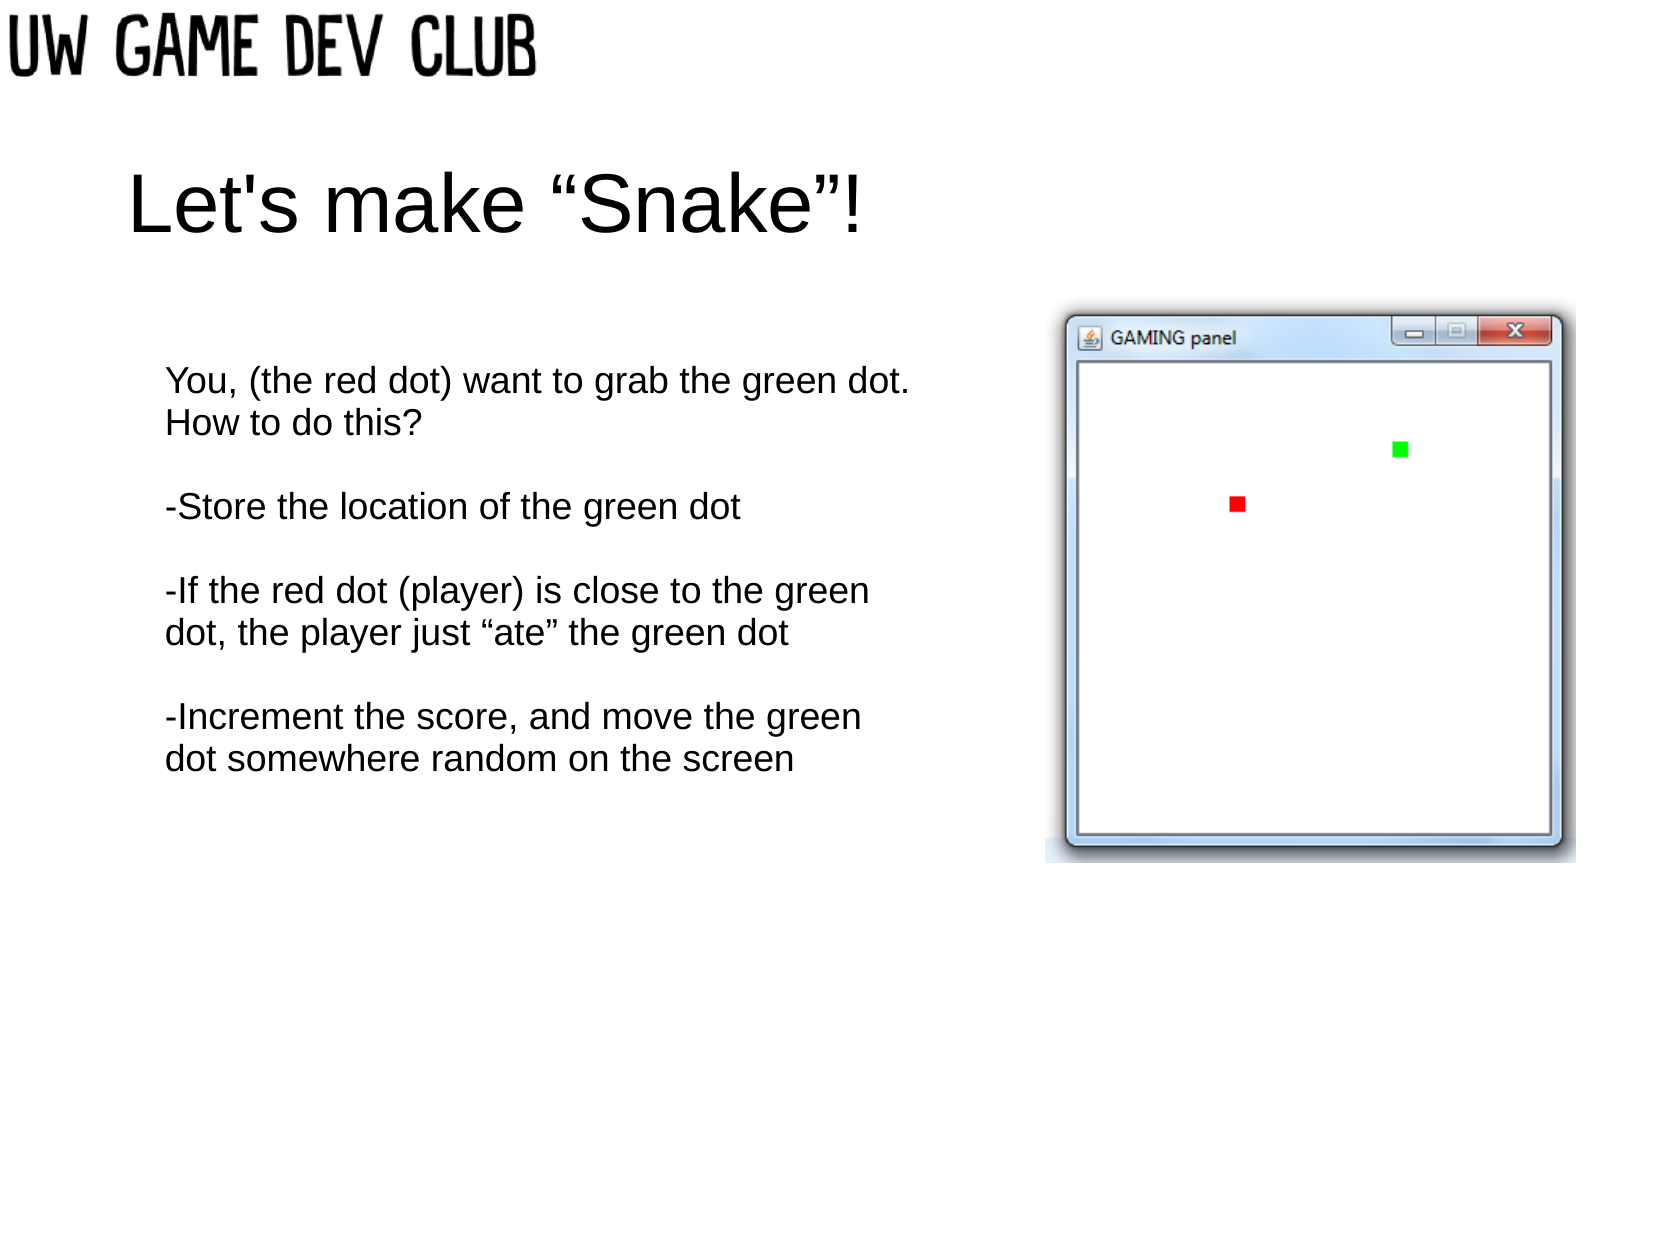

Let's make “Snake”!
You, (the red dot) want to grab the green dot.
How to do this?
-Store the location of the green dot
-If the red dot (player) is close to the green dot, the player just “ate” the green dot
-Increment the score, and move the green dot somewhere random on the screen